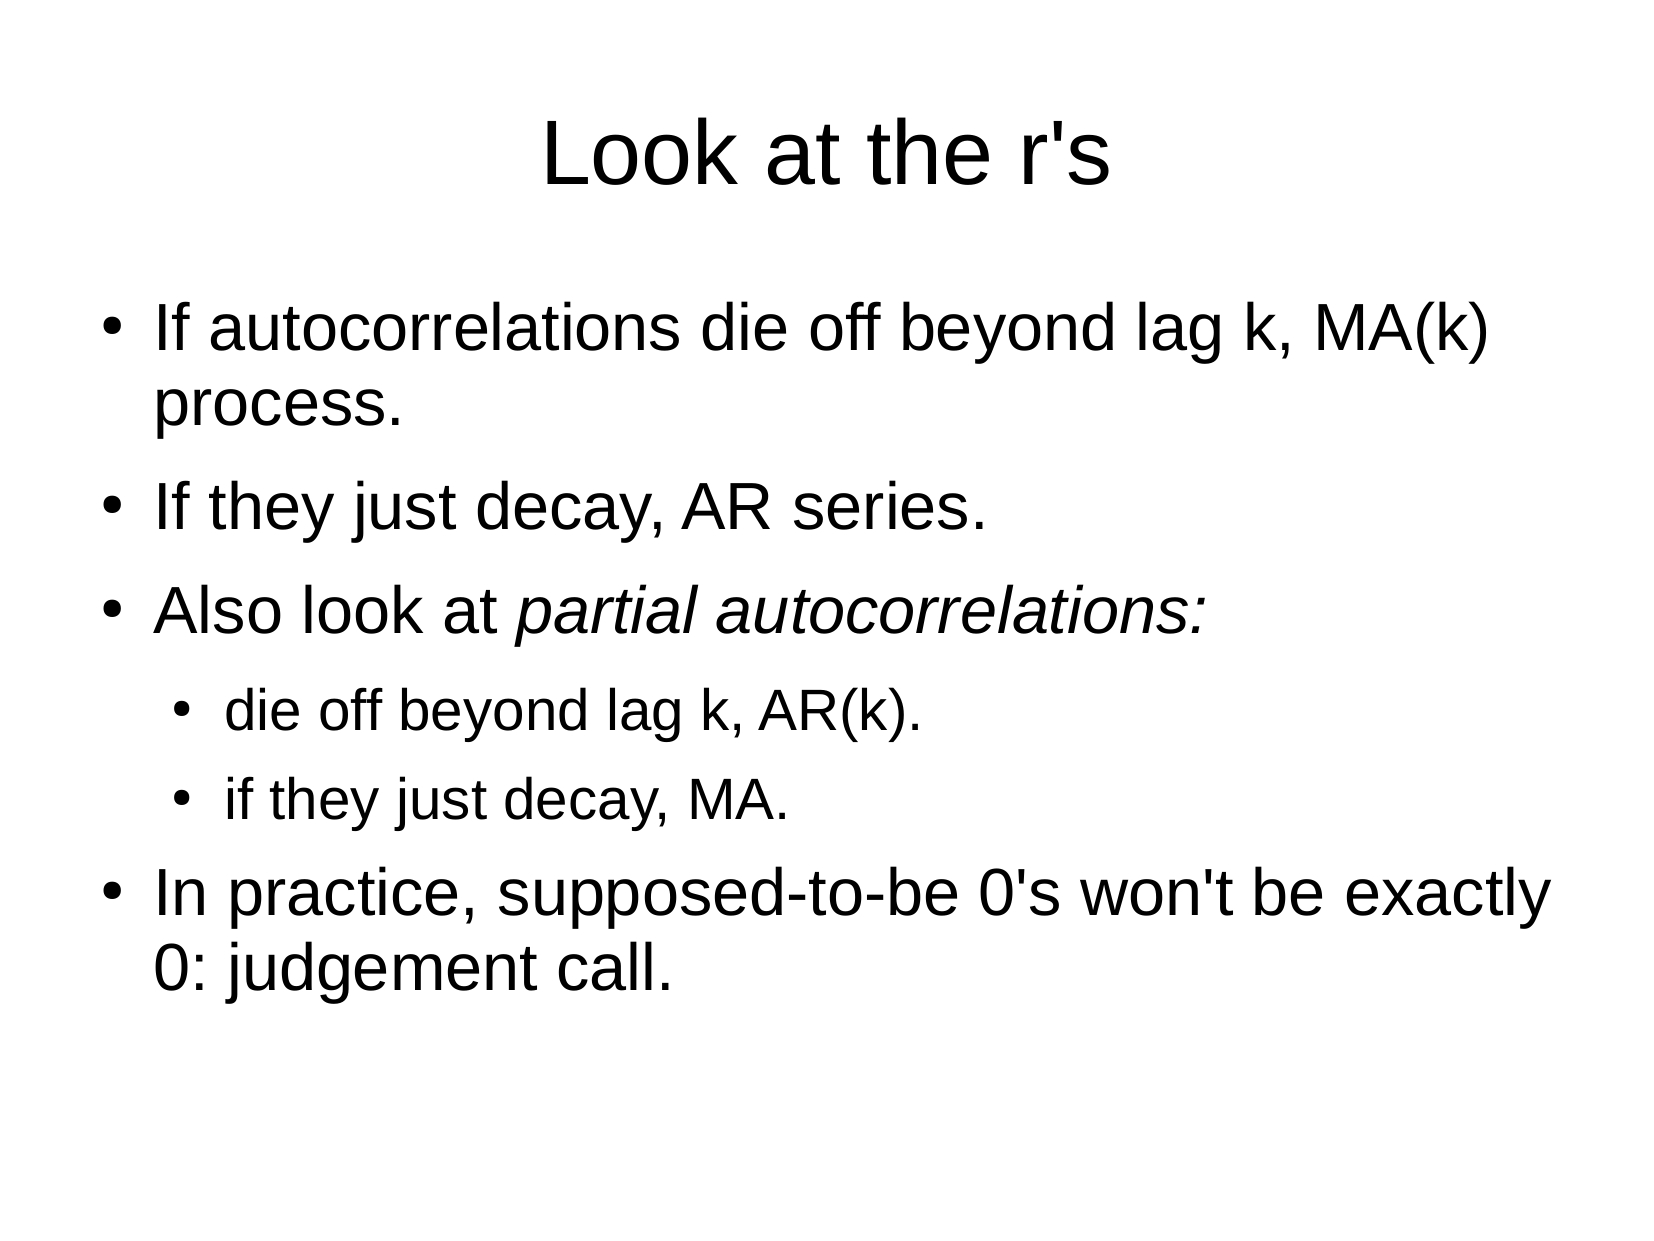

# Look at the r's
If autocorrelations die off beyond lag k, MA(k) process.
If they just decay, AR series.
Also look at partial autocorrelations:
die off beyond lag k, AR(k).
if they just decay, MA.
In practice, supposed-to-be 0's won't be exactly 0: judgement call.